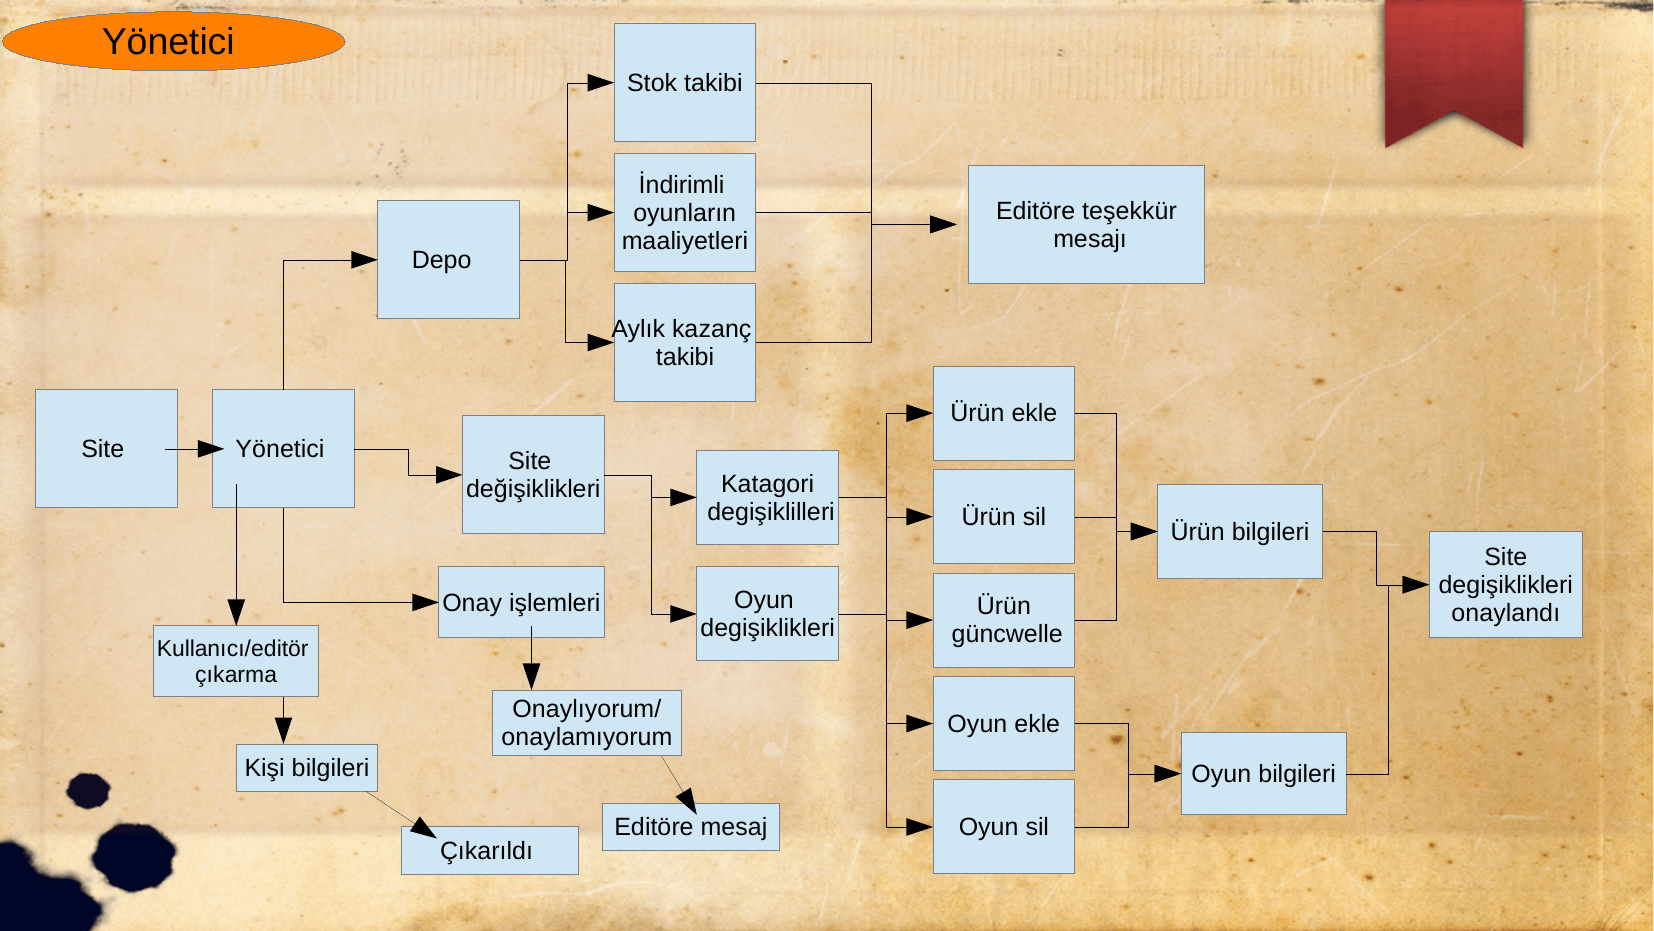

Yönetici
Stok takibi
İndirimli
oyunların
maaliyetleri
Editöre teşekkür
 mesajı
Depo
Aylık kazanç
takibi
Ürün ekle
Site
Yönetici
Site
değişiklikleri
Katagori
 degişiklilleri
Ürün sil
Ürün bilgileri
Site
 degişiklikleri
onaylandı
Onay işlemleri
Oyun
degişiklikleri
Ürün
 güncwelle
Kullanıcı/editör
çıkarma
Oyun ekle
Onaylıyorum/
onaylamıyorum
Oyun bilgileri
Kişi bilgileri
Oyun sil
Editöre mesaj
Çıkarıldı